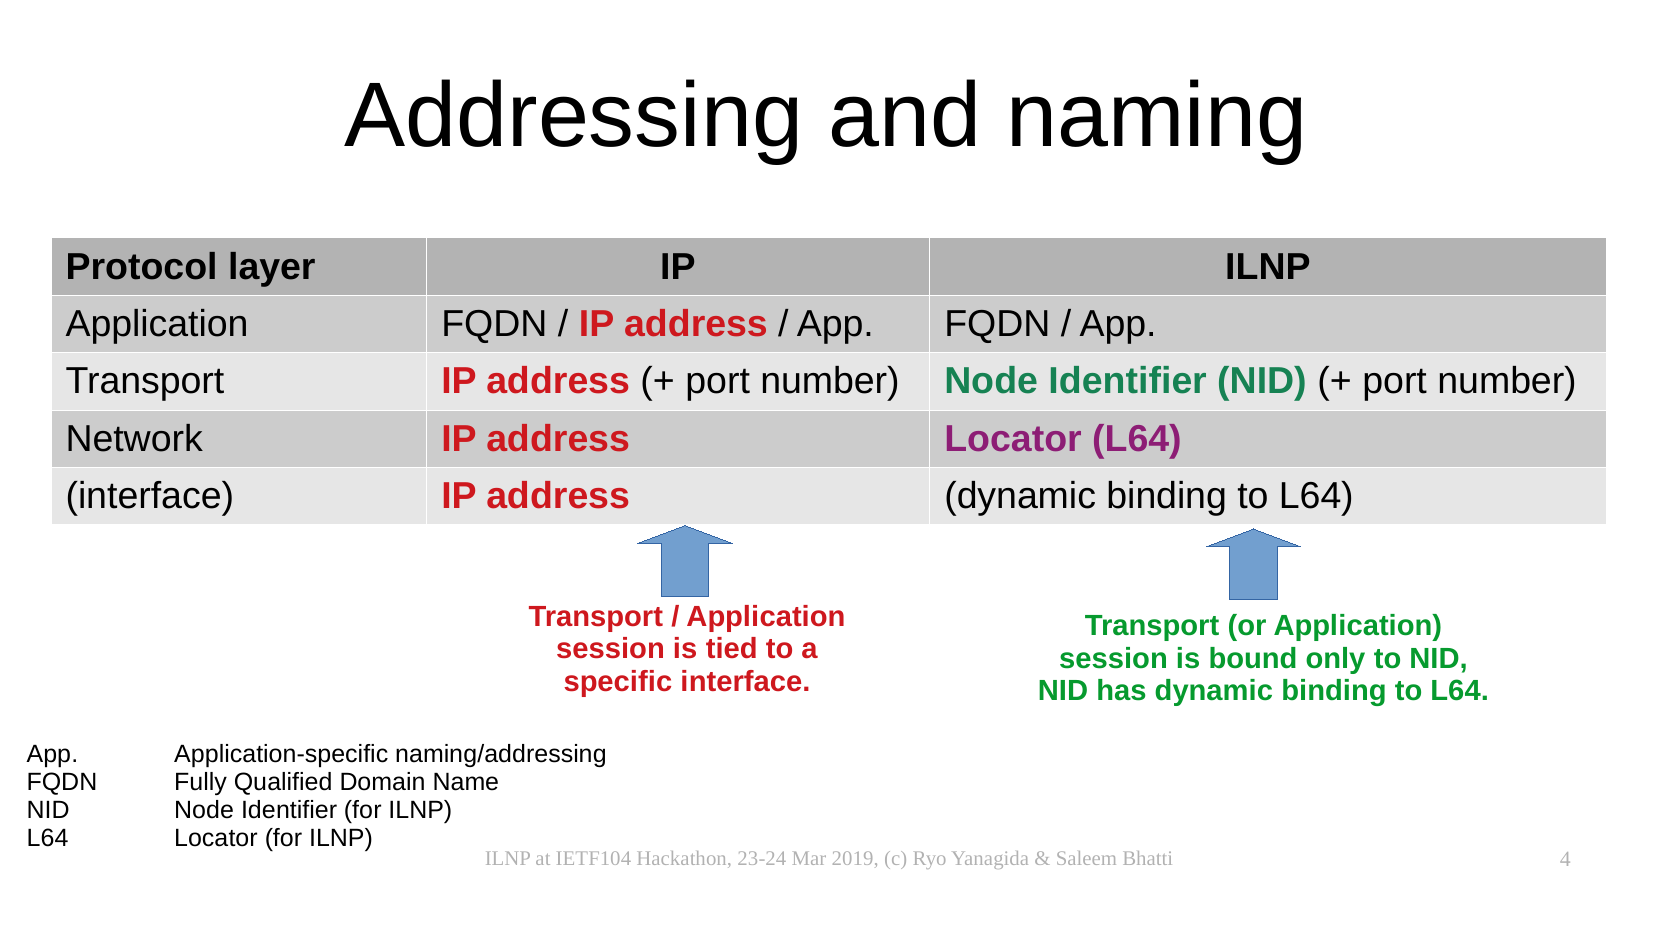

# Addressing and naming
| Protocol layer | IP | ILNP |
| --- | --- | --- |
| Application | FQDN / IP address / App. | FQDN / App. |
| Transport | IP address (+ port number) | Node Identifier (NID) (+ port number) |
| Network | IP address | Locator (L64) |
| (interface) | IP address | (dynamic binding to L64) |
Transport / Application
session is tied to a
specific interface.
Transport (or Application)
session is bound only to NID,
NID has dynamic binding to L64.
App.		Application-specific naming/addressing
FQDN		Fully Qualified Domain Name
NID		Node Identifier (for ILNP)
L64		Locator (for ILNP)
ILNP at IETF104 Hackathon, 23-24 Mar 2019, (c) Ryo Yanagida & Saleem Bhatti
4